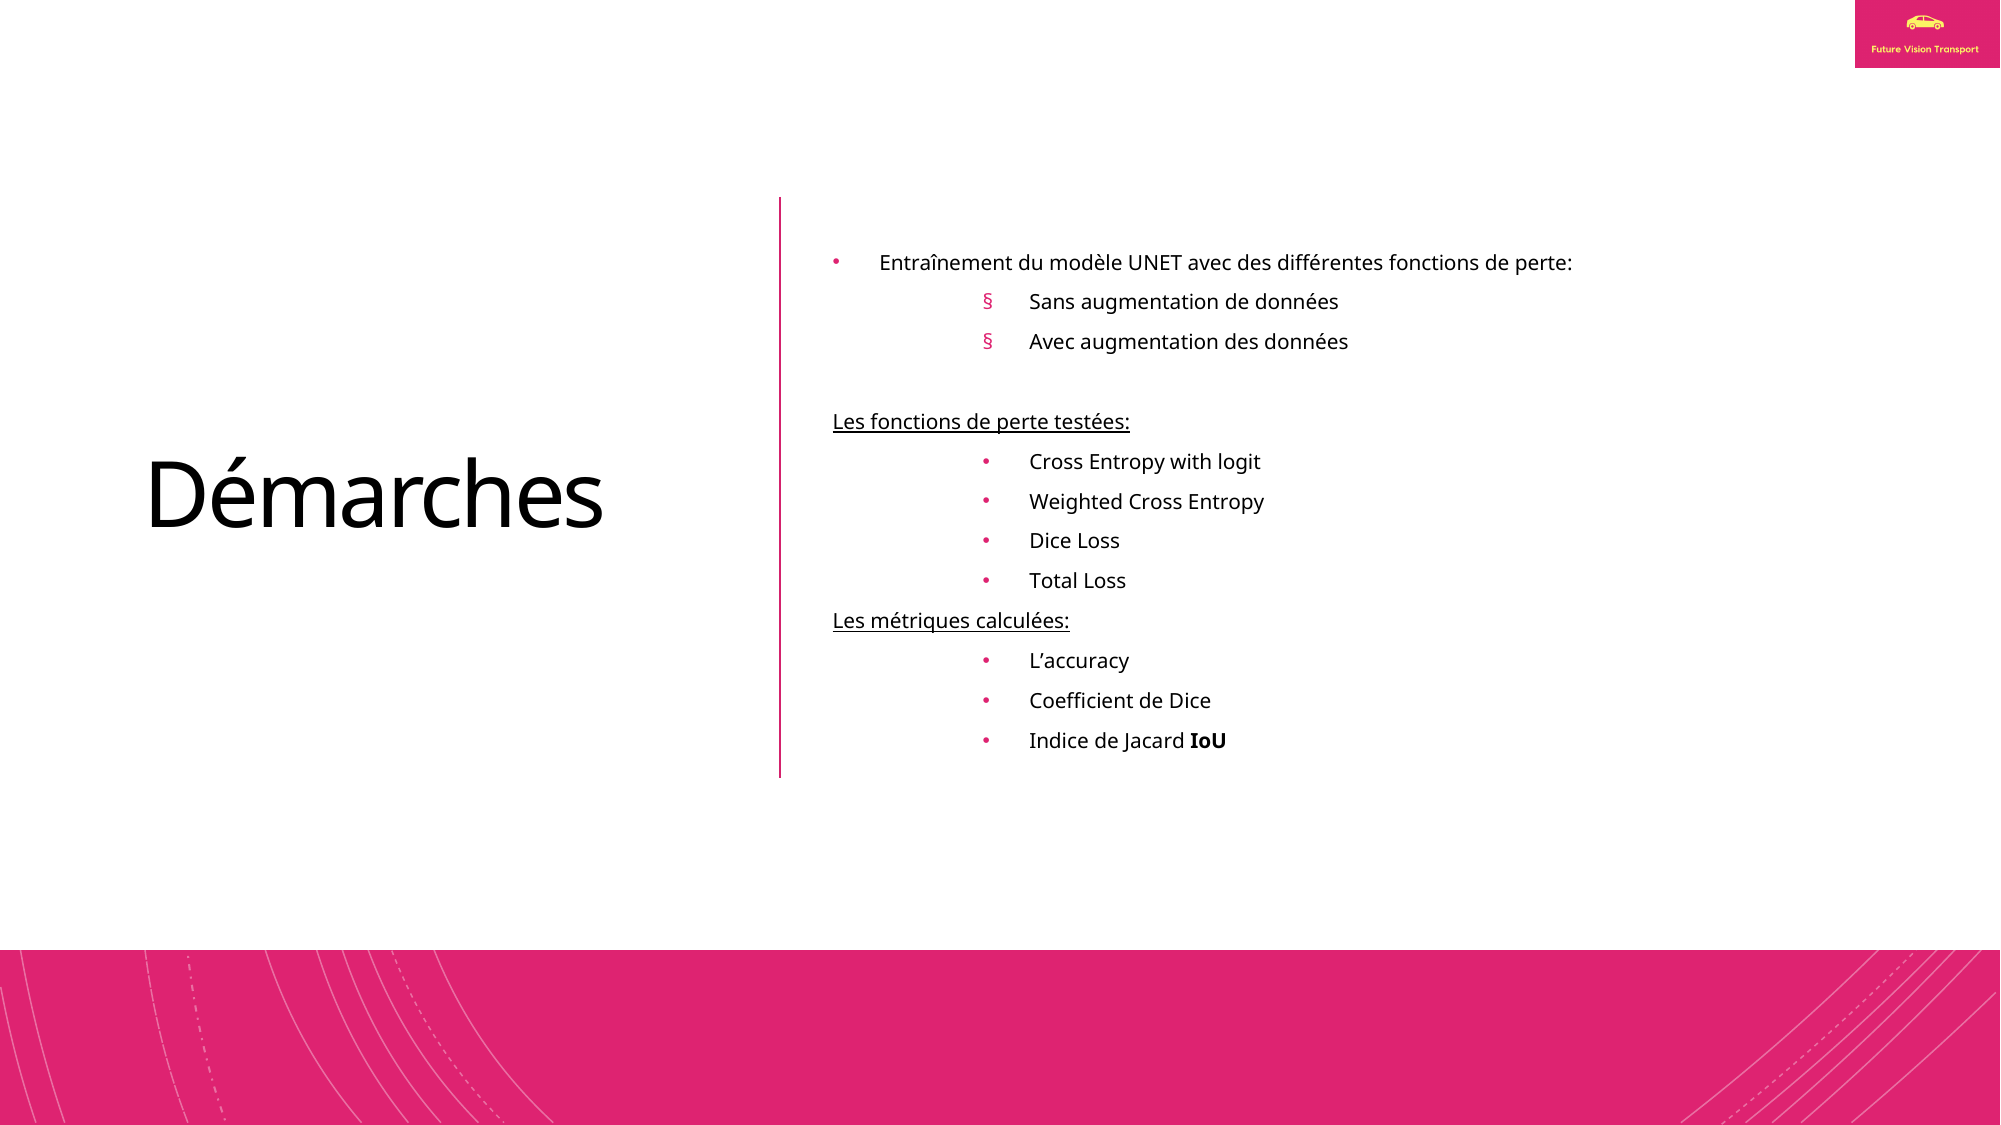

# Démarches
Entraînement du modèle UNET avec des différentes fonctions de perte:
Sans augmentation de données
Avec augmentation des données
Les fonctions de perte testées:
Cross Entropy with logit
Weighted Cross Entropy
Dice Loss
Total Loss
Les métriques calculées:
L’accuracy
Coefficient de Dice
Indice de Jacard IoU